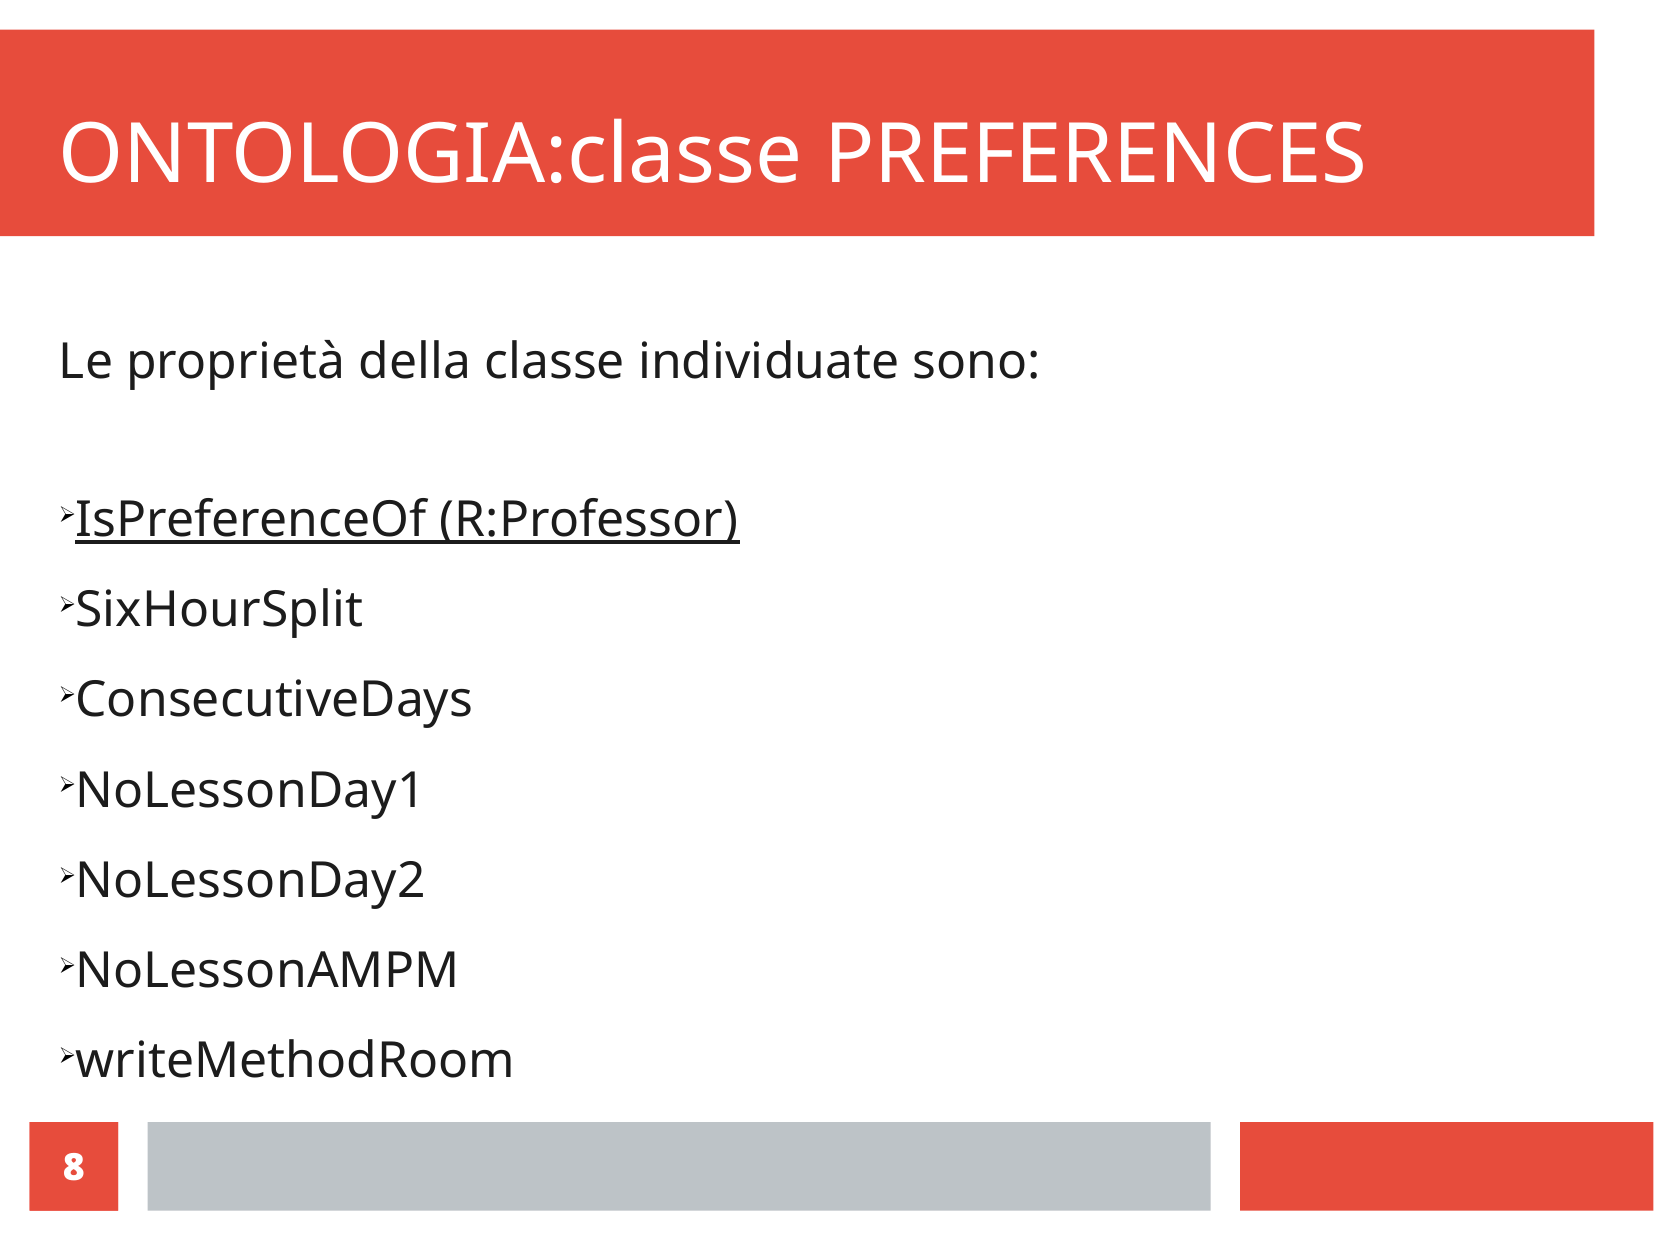

# ONTOLOGIA:classe PREFERENCES
Le proprietà della classe individuate sono:
IsPreferenceOf (R:Professor)
SixHourSplit
ConsecutiveDays
NoLessonDay1
NoLessonDay2
NoLessonAMPM
writeMethodRoom
8